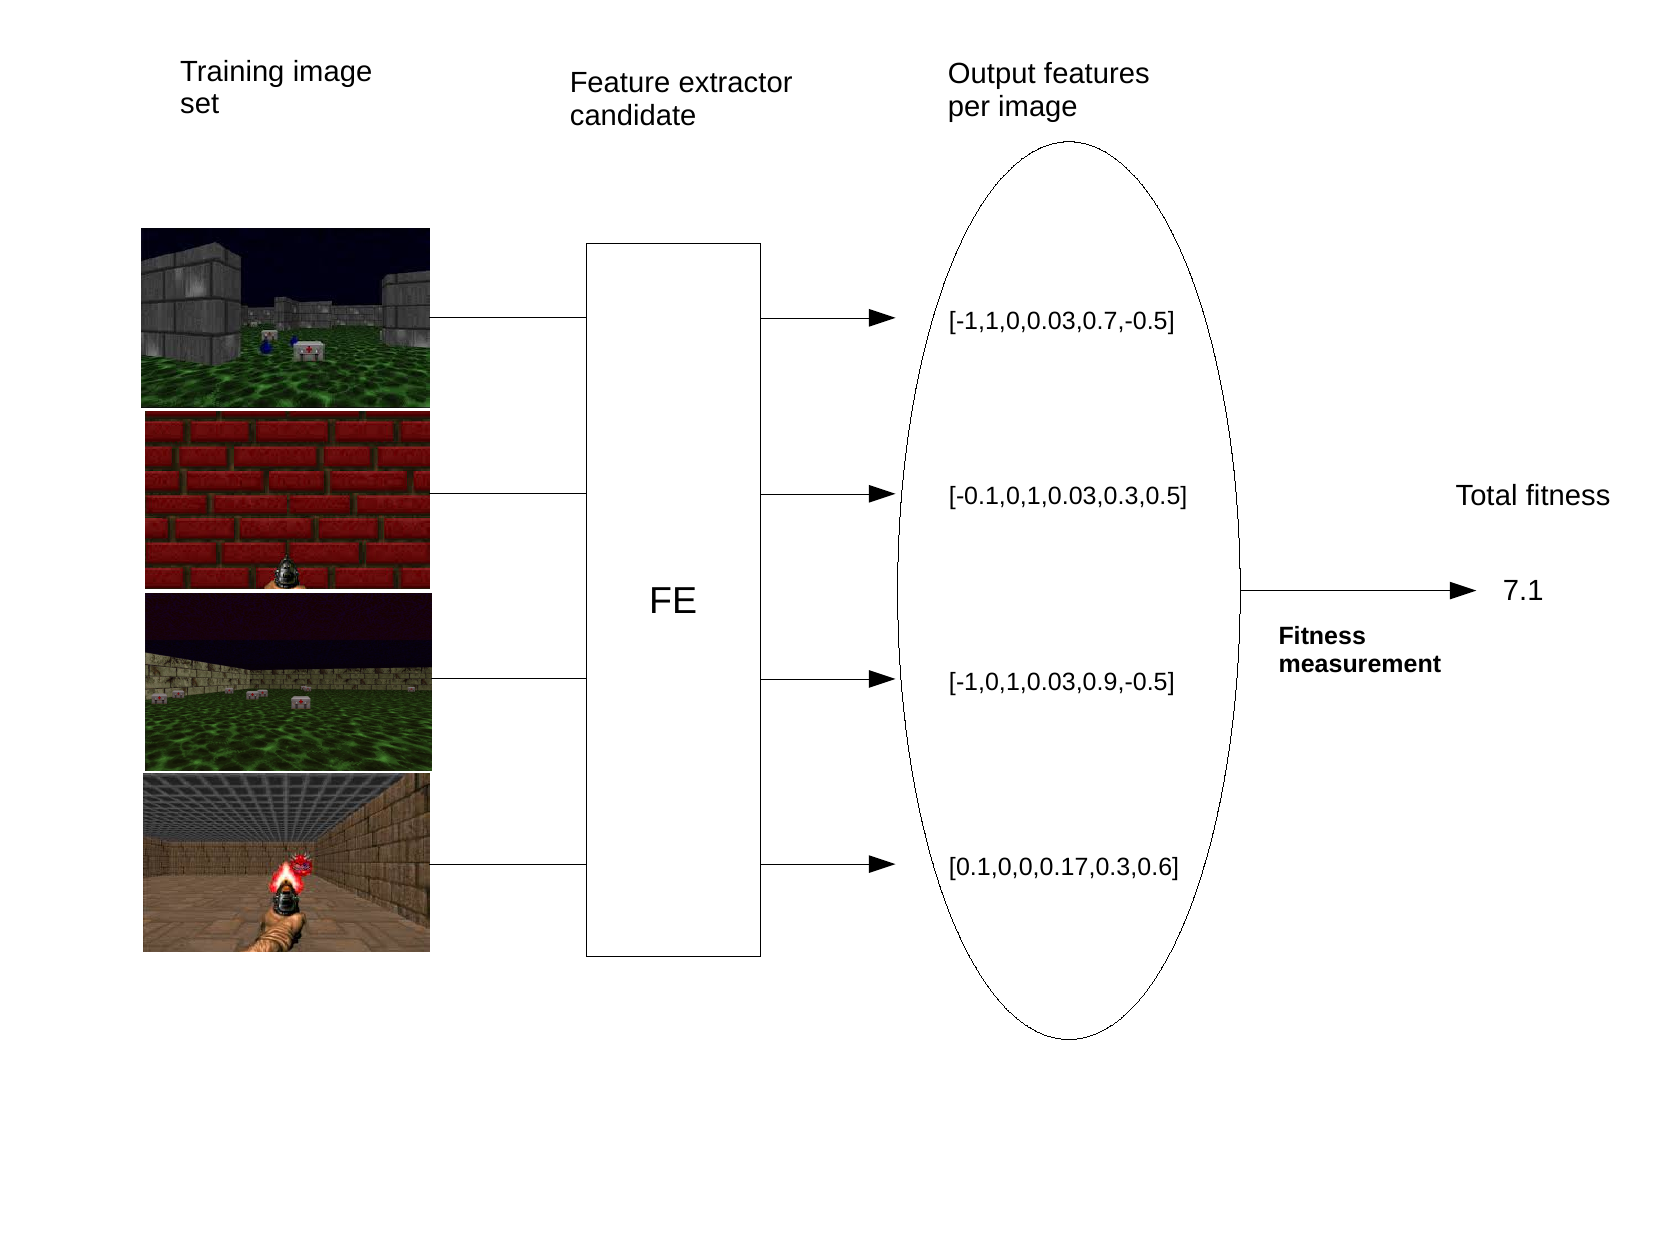

Training image set
Output features per image
Feature extractor candidate
FE
[-1,1,0,0.03,0.7,-0.5]
Total fitness
[-0.1,0,1,0.03,0.3,0.5]
7.1
Fitness
measurement
[-1,0,1,0.03,0.9,-0.5]
[0.1,0,0,0.17,0.3,0.6]